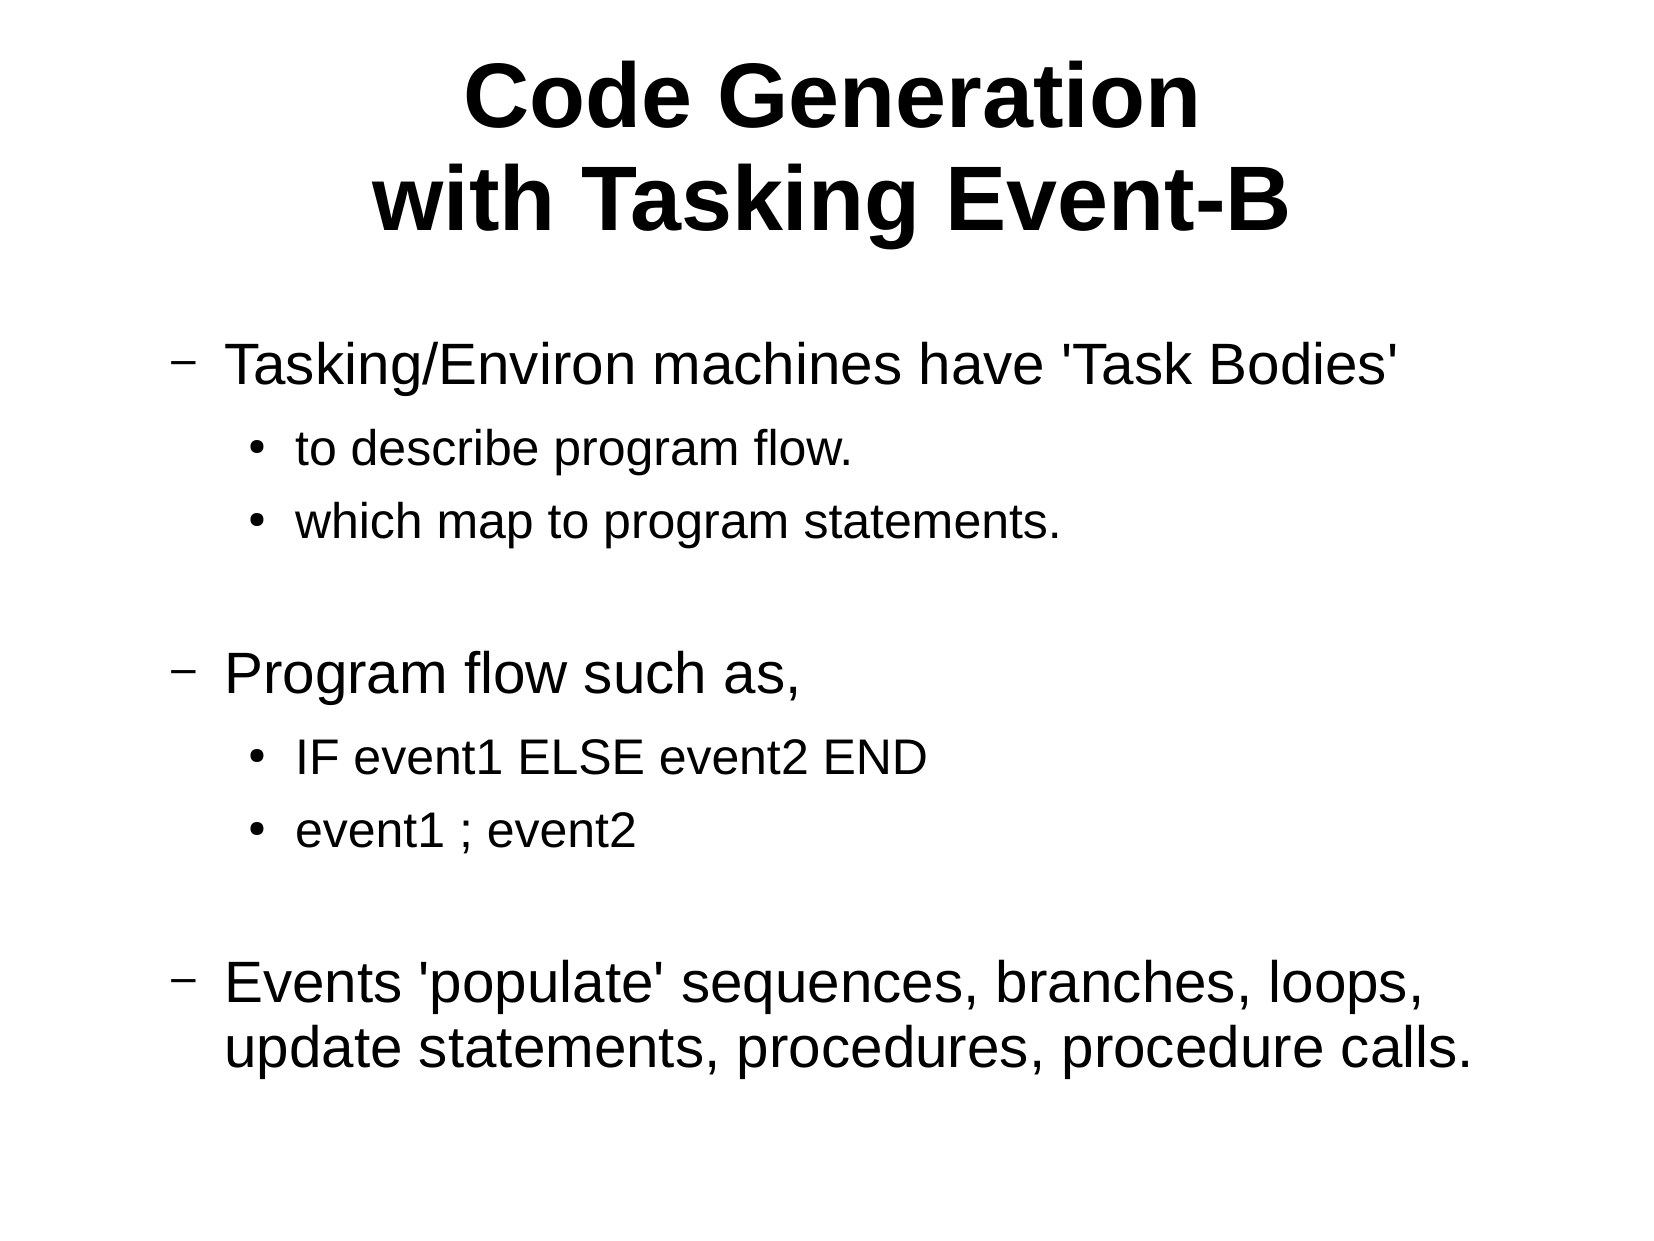

Code Generation with Tasking Event-B
# Tasking/Environ machines have 'Task Bodies'
to describe program flow.
which map to program statements.
Program flow such as,
IF event1 ELSE event2 END
event1 ; event2
Events 'populate' sequences, branches, loops, update statements, procedures, procedure calls.